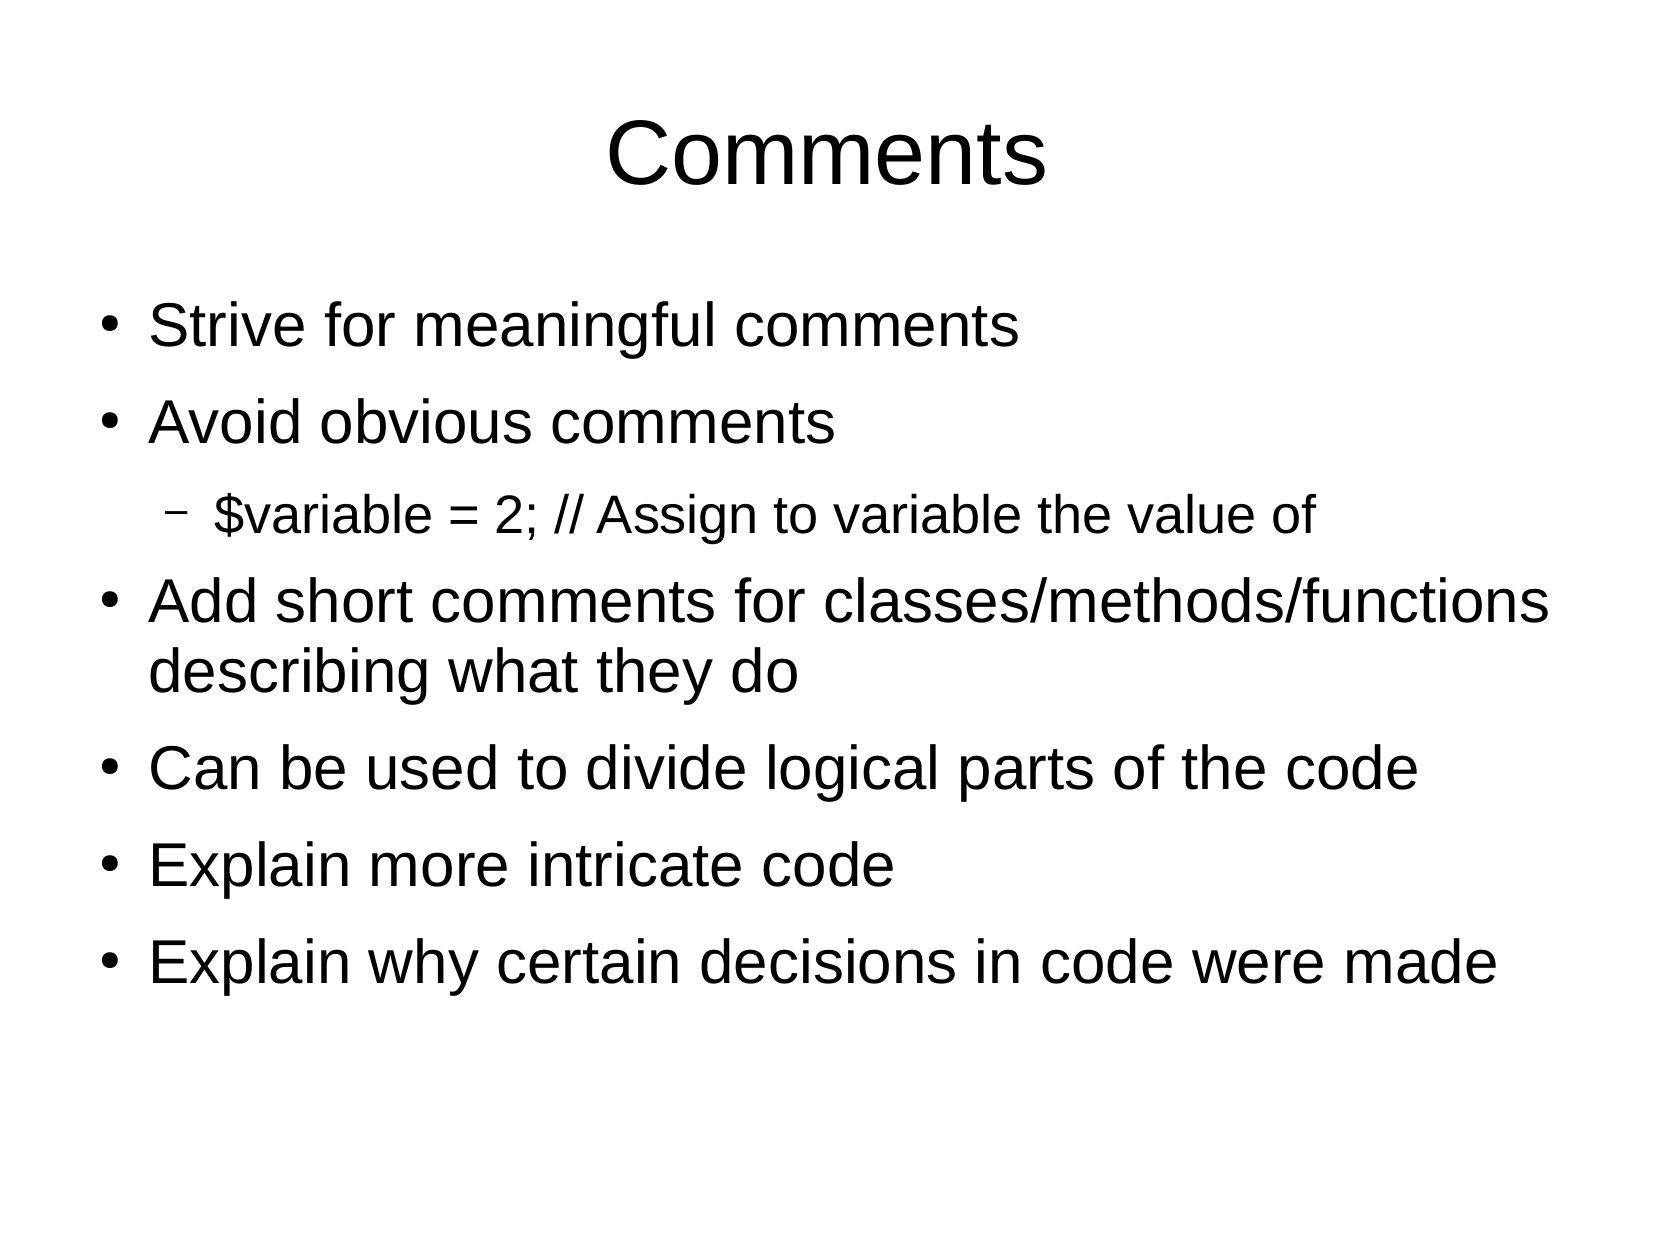

# Comments
Strive for meaningful comments
Avoid obvious comments
$variable = 2; // Assign to variable the value of
Add short comments for classes/methods/functions describing what they do
Can be used to divide logical parts of the code
Explain more intricate code
Explain why certain decisions in code were made